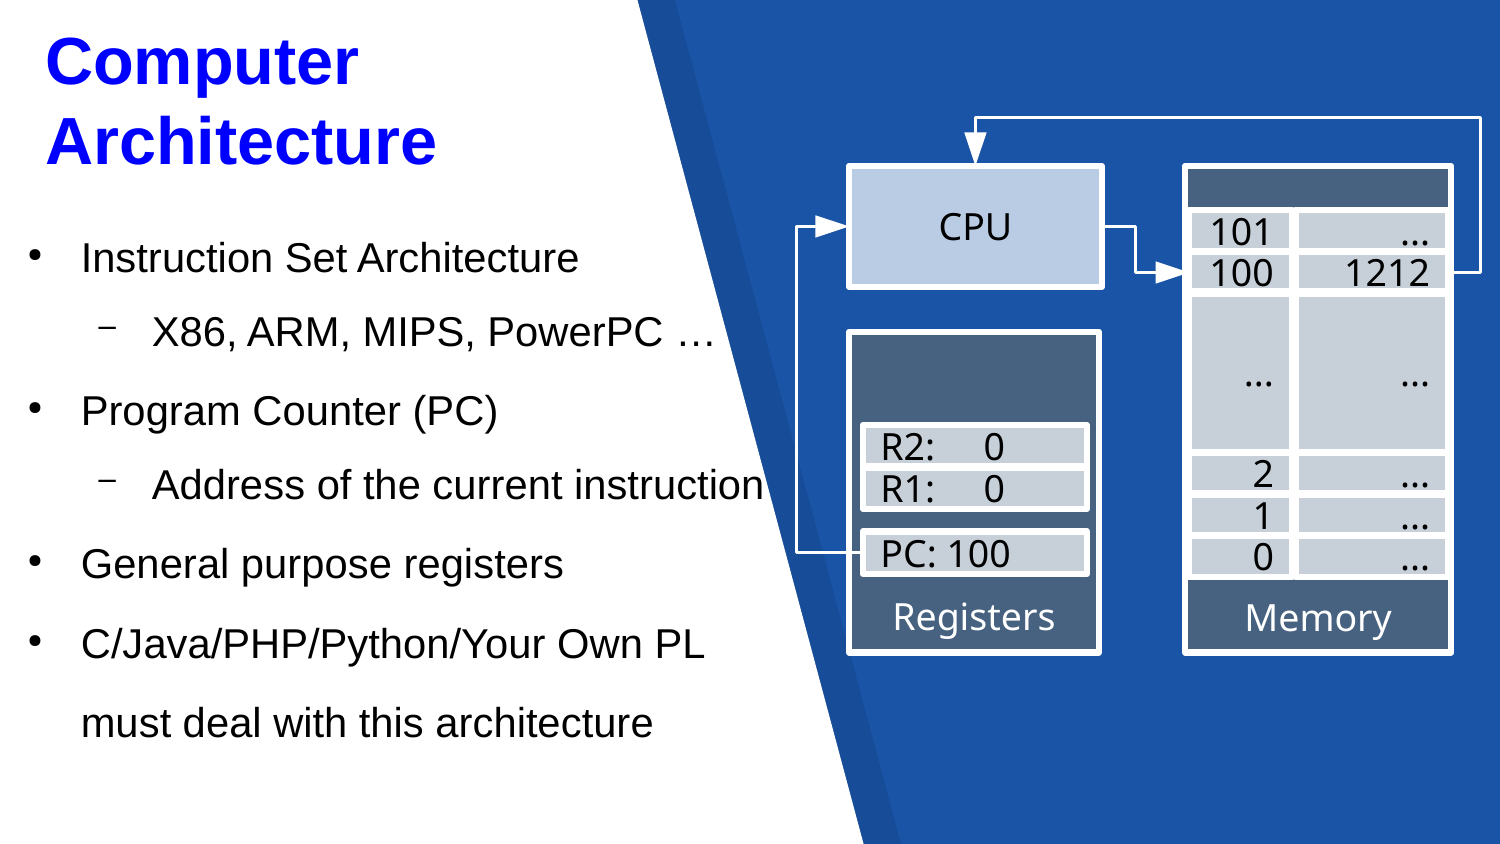

# Computer Architecture
Memory
CPU
101
...
Instruction Set Architecture
X86, ARM, MIPS, PowerPC …
Program Counter (PC)
Address of the current instruction
General purpose registers
C/Java/PHP/Python/Your Own PL
must deal with this architecture
100
1212
...
...
Registers
R2: 0
2
...
R1: 0
1
...
PC: 100
0
...